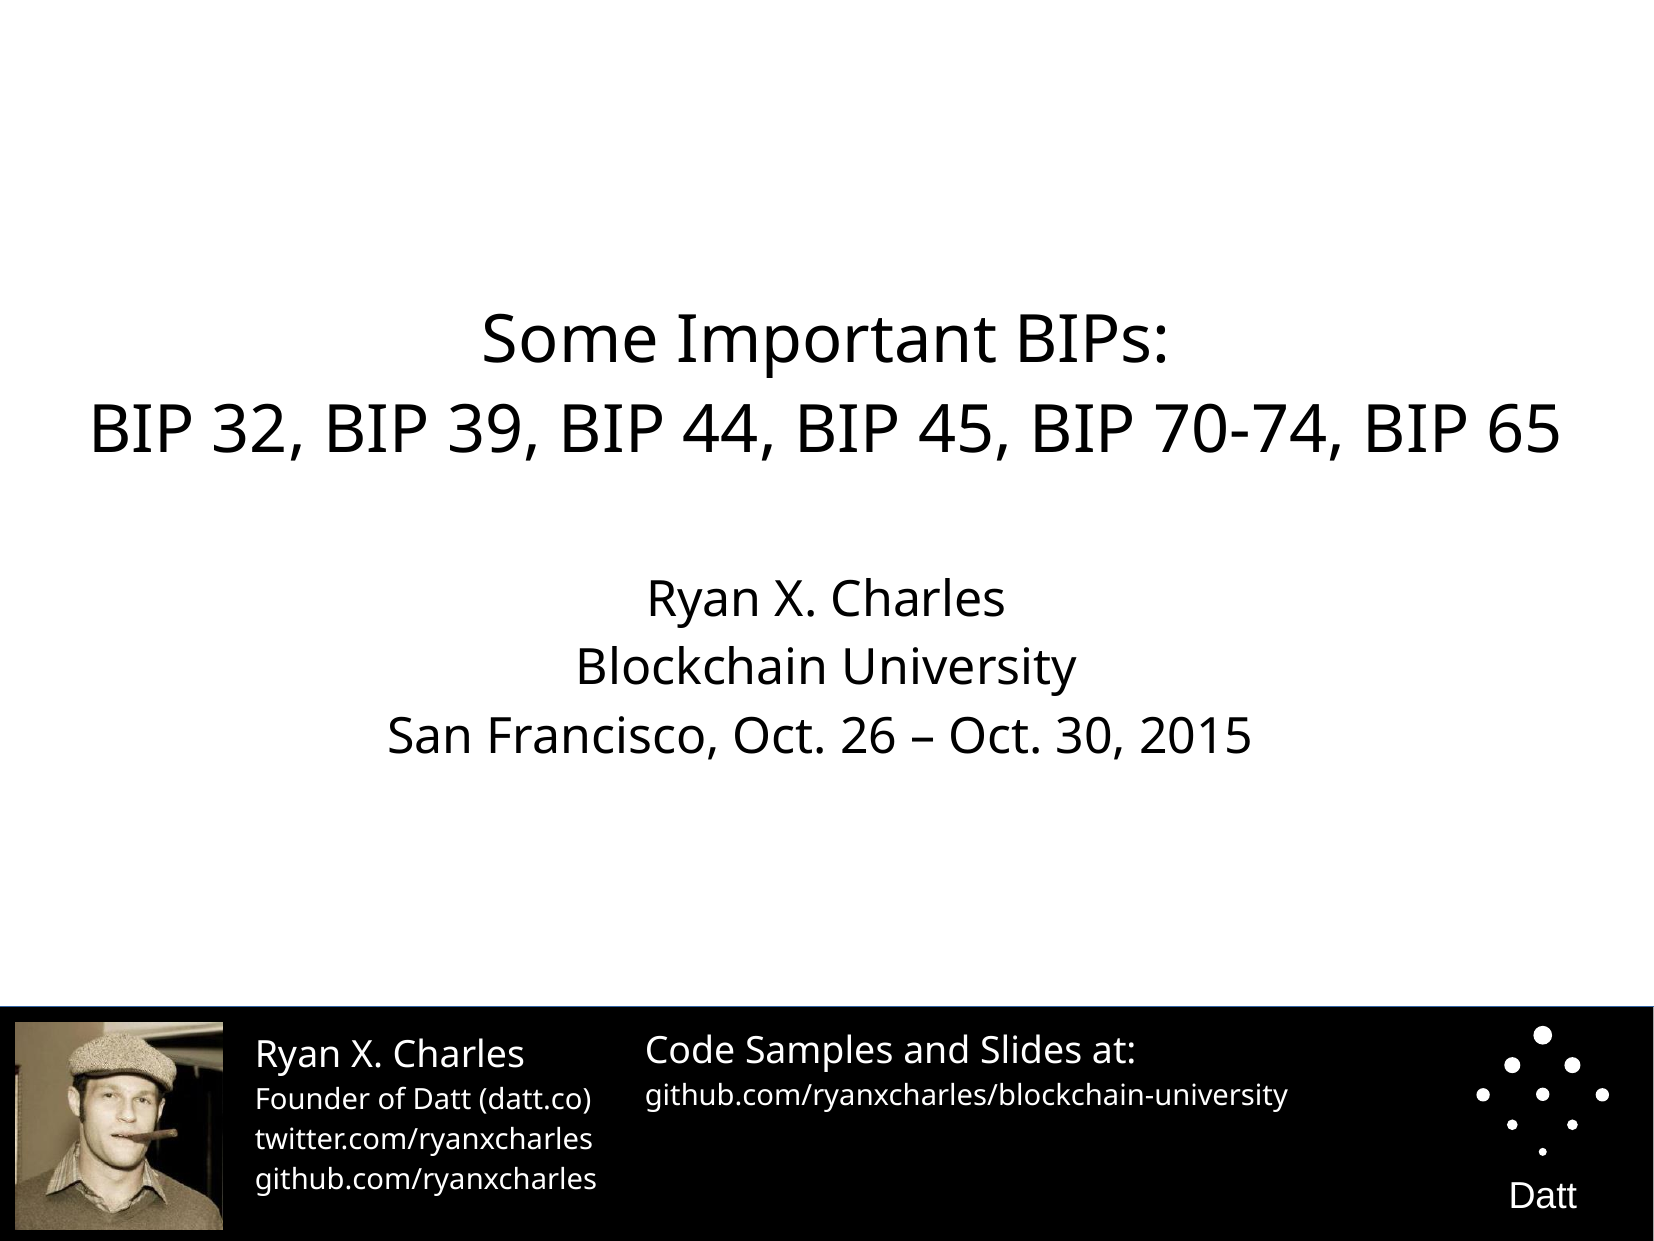

# Some Important BIPs:
BIP 32, BIP 39, BIP 44, BIP 45, BIP 70-74, BIP 65
Ryan X. Charles
Blockchain University
San Francisco, Oct. 26 – Oct. 30, 2015
Code Samples and Slides at:
github.com/ryanxcharles/blockchain-university
Ryan X. Charles
Founder of Datt (datt.co)
twitter.com/ryanxcharles
github.com/ryanxcharles
Datt